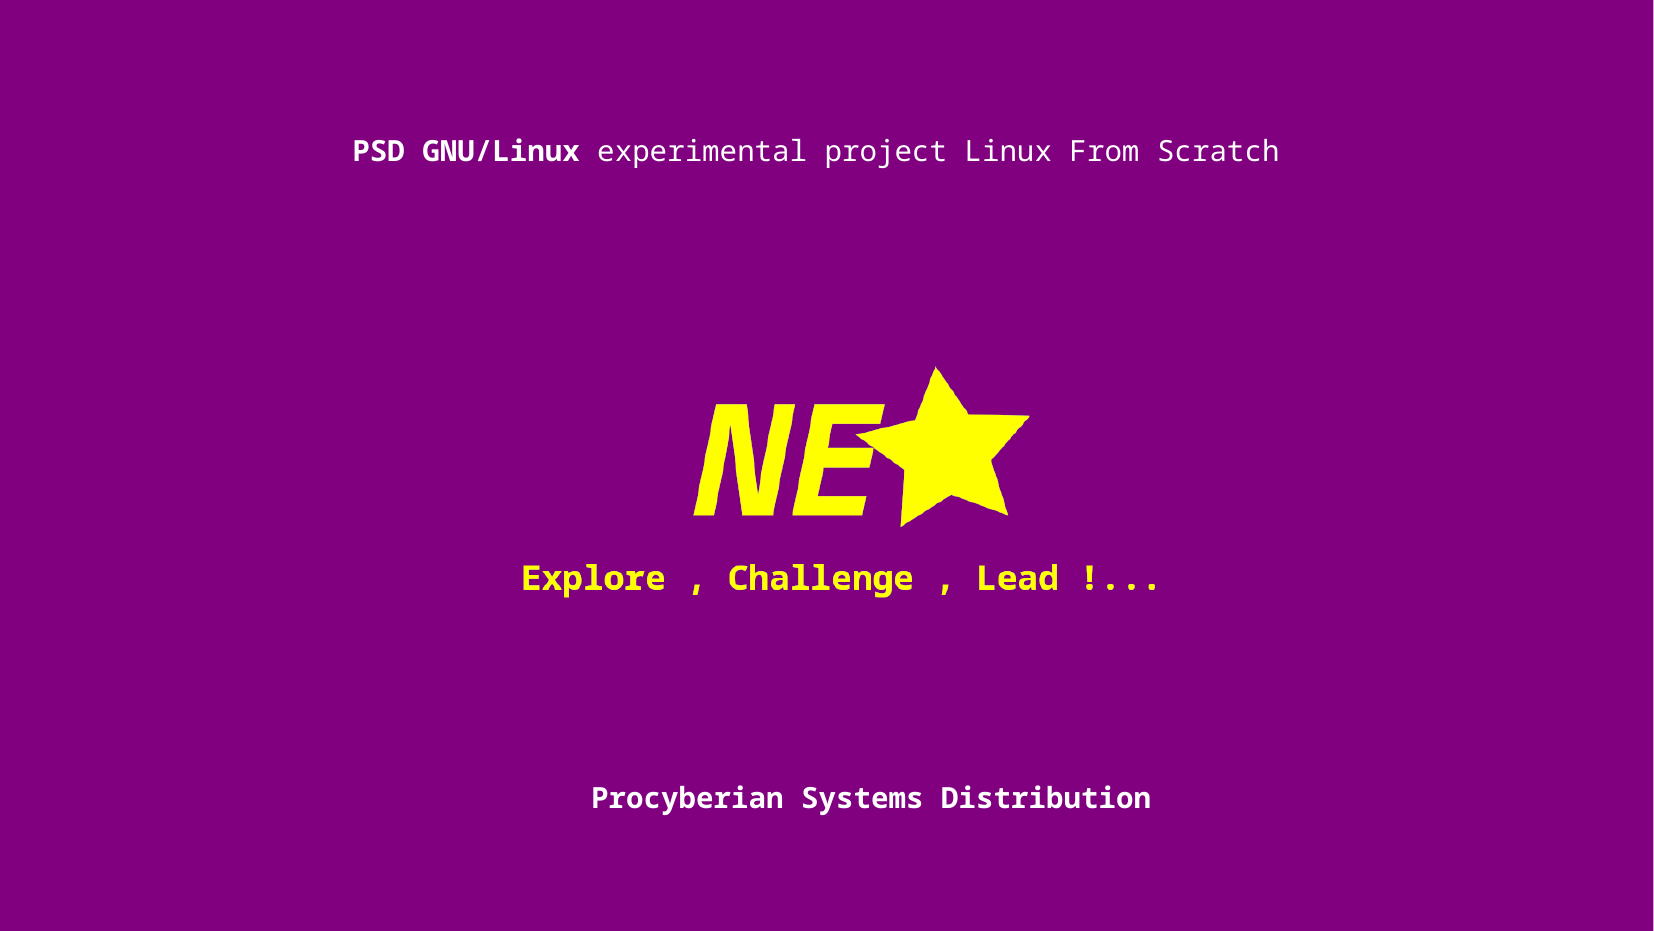

PSD GNU/Linux experimental project Linux From Scratch
Procyberian Systems Distribution